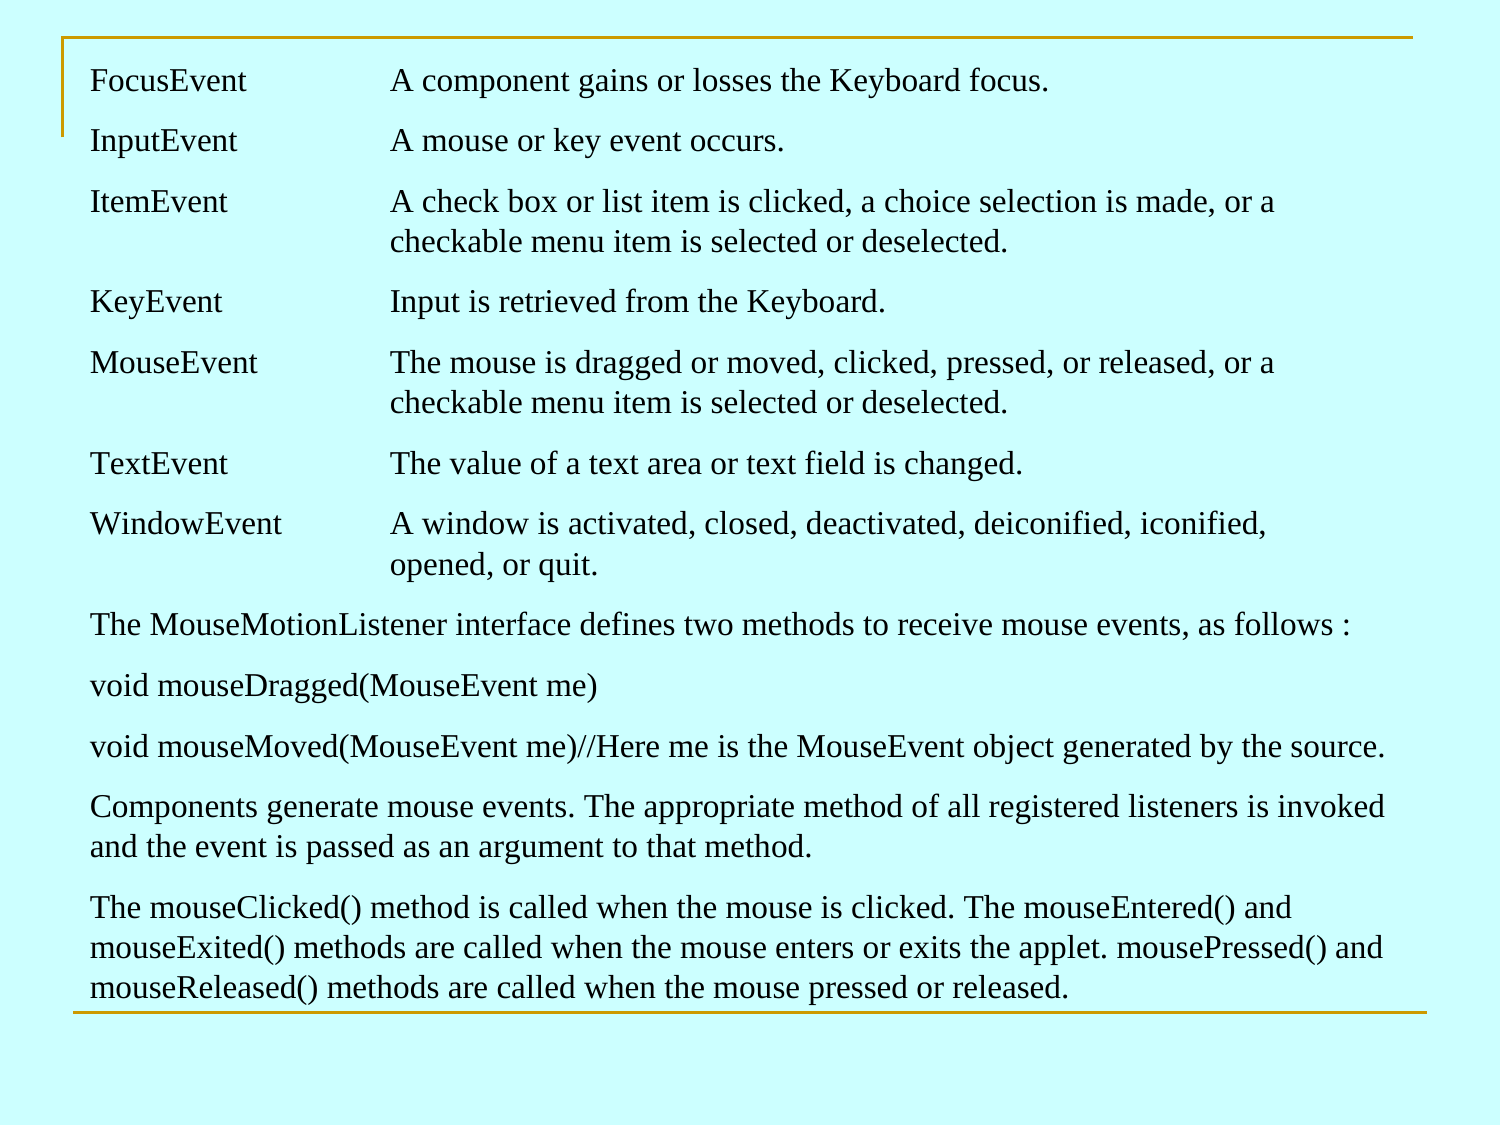

FocusEvent	A component gains or losses the Keyboard focus.
InputEvent		A mouse or key event occurs.
ItemEvent		A check box or list item is clicked, a choice selection is made, or a 			checkable menu item is selected or deselected.
KeyEvent		Input is retrieved from the Keyboard.
MouseEvent	The mouse is dragged or moved, clicked, pressed, or released, or a 			checkable menu item is selected or deselected.
TextEvent		The value of a text area or text field is changed.
WindowEvent	A window is activated, closed, deactivated, deiconified, iconified, 			opened, or quit.
The MouseMotionListener interface defines two methods to receive mouse events, as follows :
void mouseDragged(MouseEvent me)
void mouseMoved(MouseEvent me)//Here me is the MouseEvent object generated by the source.
Components generate mouse events. The appropriate method of all registered listeners is invoked and the event is passed as an argument to that method.
The mouseClicked() method is called when the mouse is clicked. The mouseEntered() and mouseExited() methods are called when the mouse enters or exits the applet. mousePressed() and mouseReleased() methods are called when the mouse pressed or released.